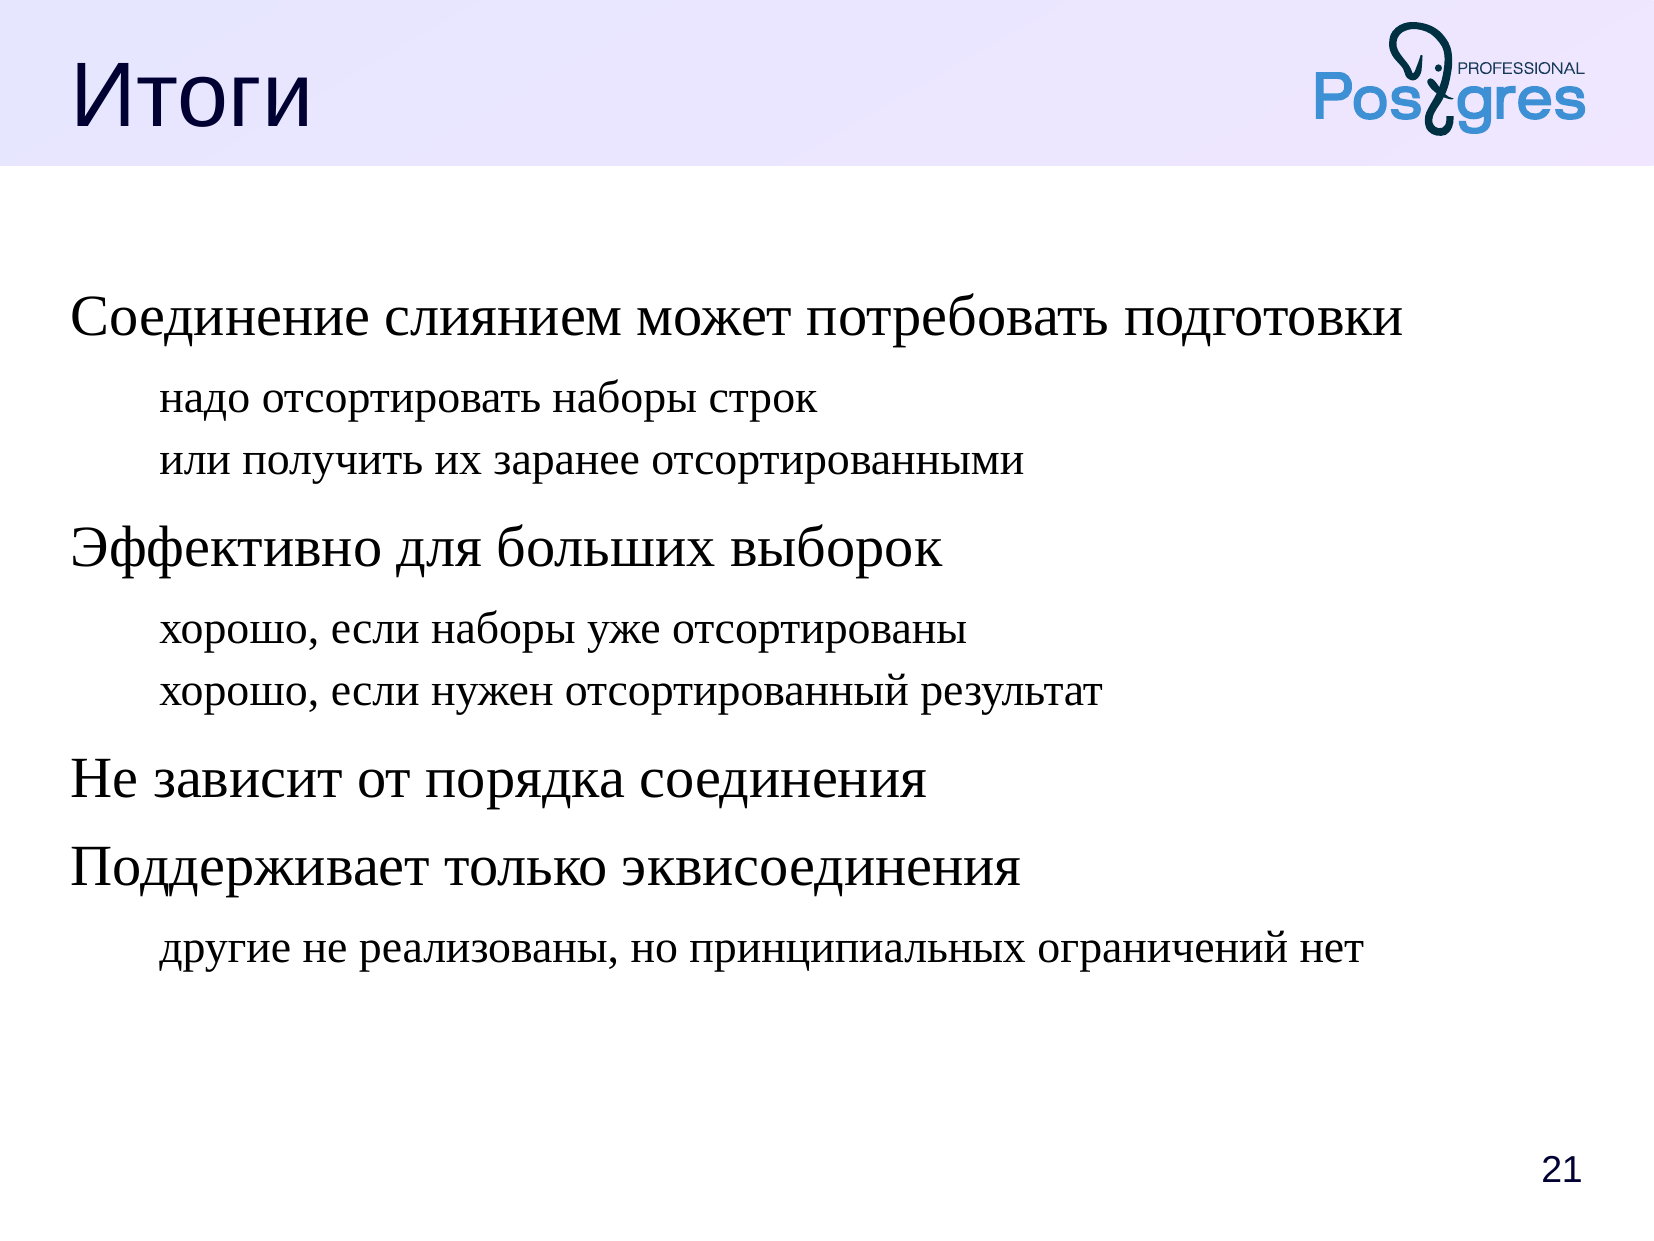

# Итоги
Соединение слиянием может потребовать подготовки
надо отсортировать наборы строк
или получить их заранее отсортированными
Эффективно для больших выборок
хорошо, если наборы уже отсортированы
хорошо, если нужен отсортированный результат
Не зависит от порядка соединения
Поддерживает только эквисоединения
другие не реализованы, но принципиальных ограничений нет